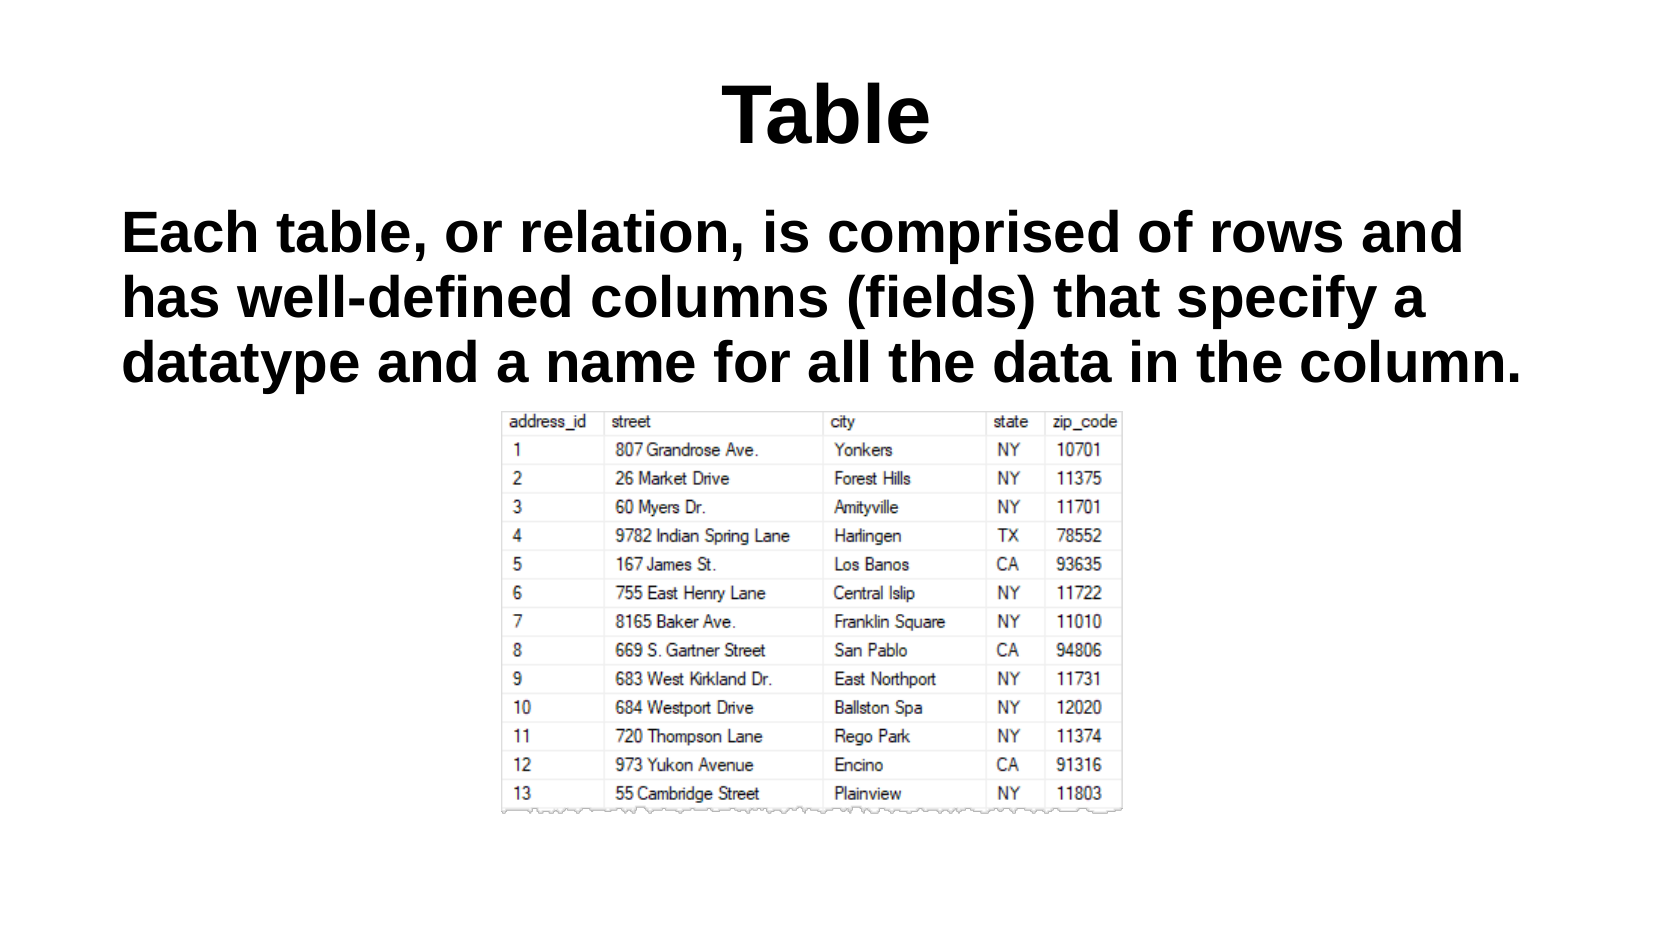

# Table
Each table, or relation, is comprised of rows and has well-defined columns (fields) that specify a datatype and a name for all the data in the column.